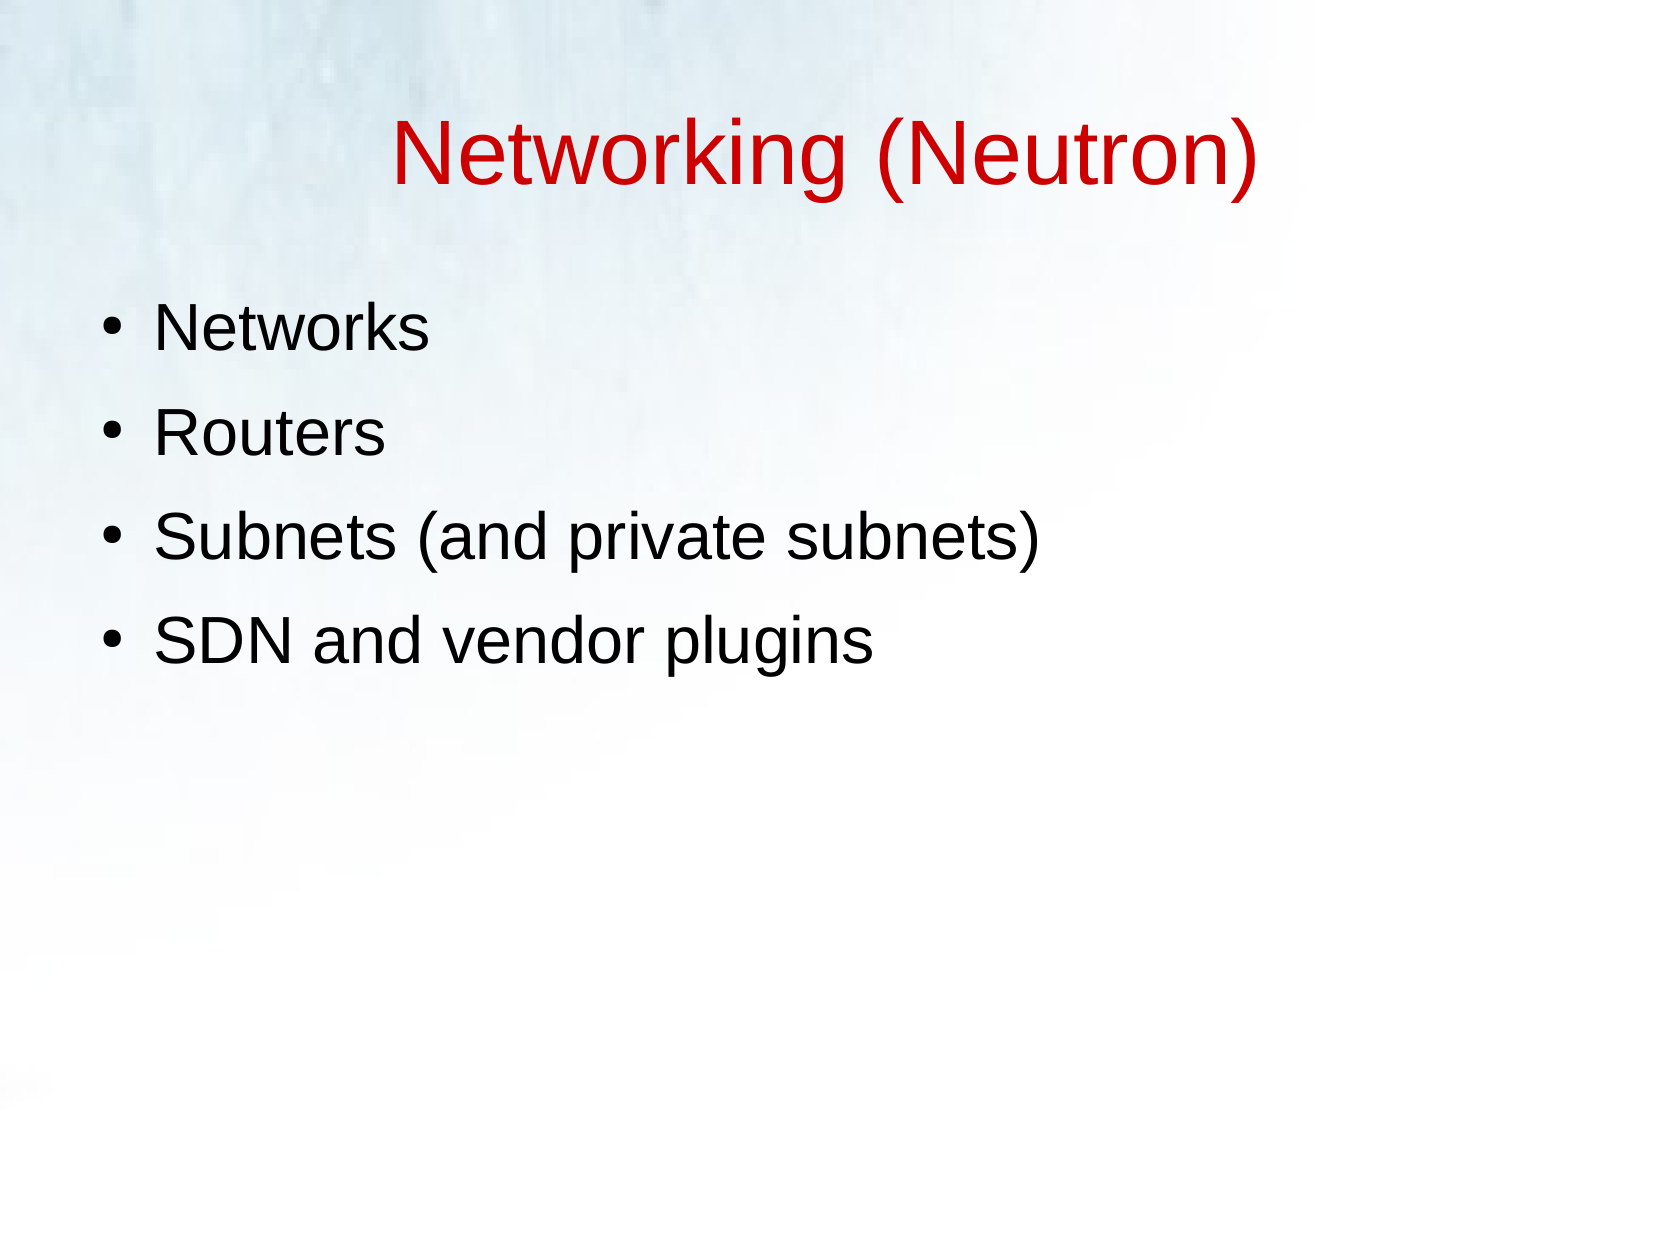

# Networking (Neutron)
Networks
Routers
Subnets (and private subnets)
SDN and vendor plugins